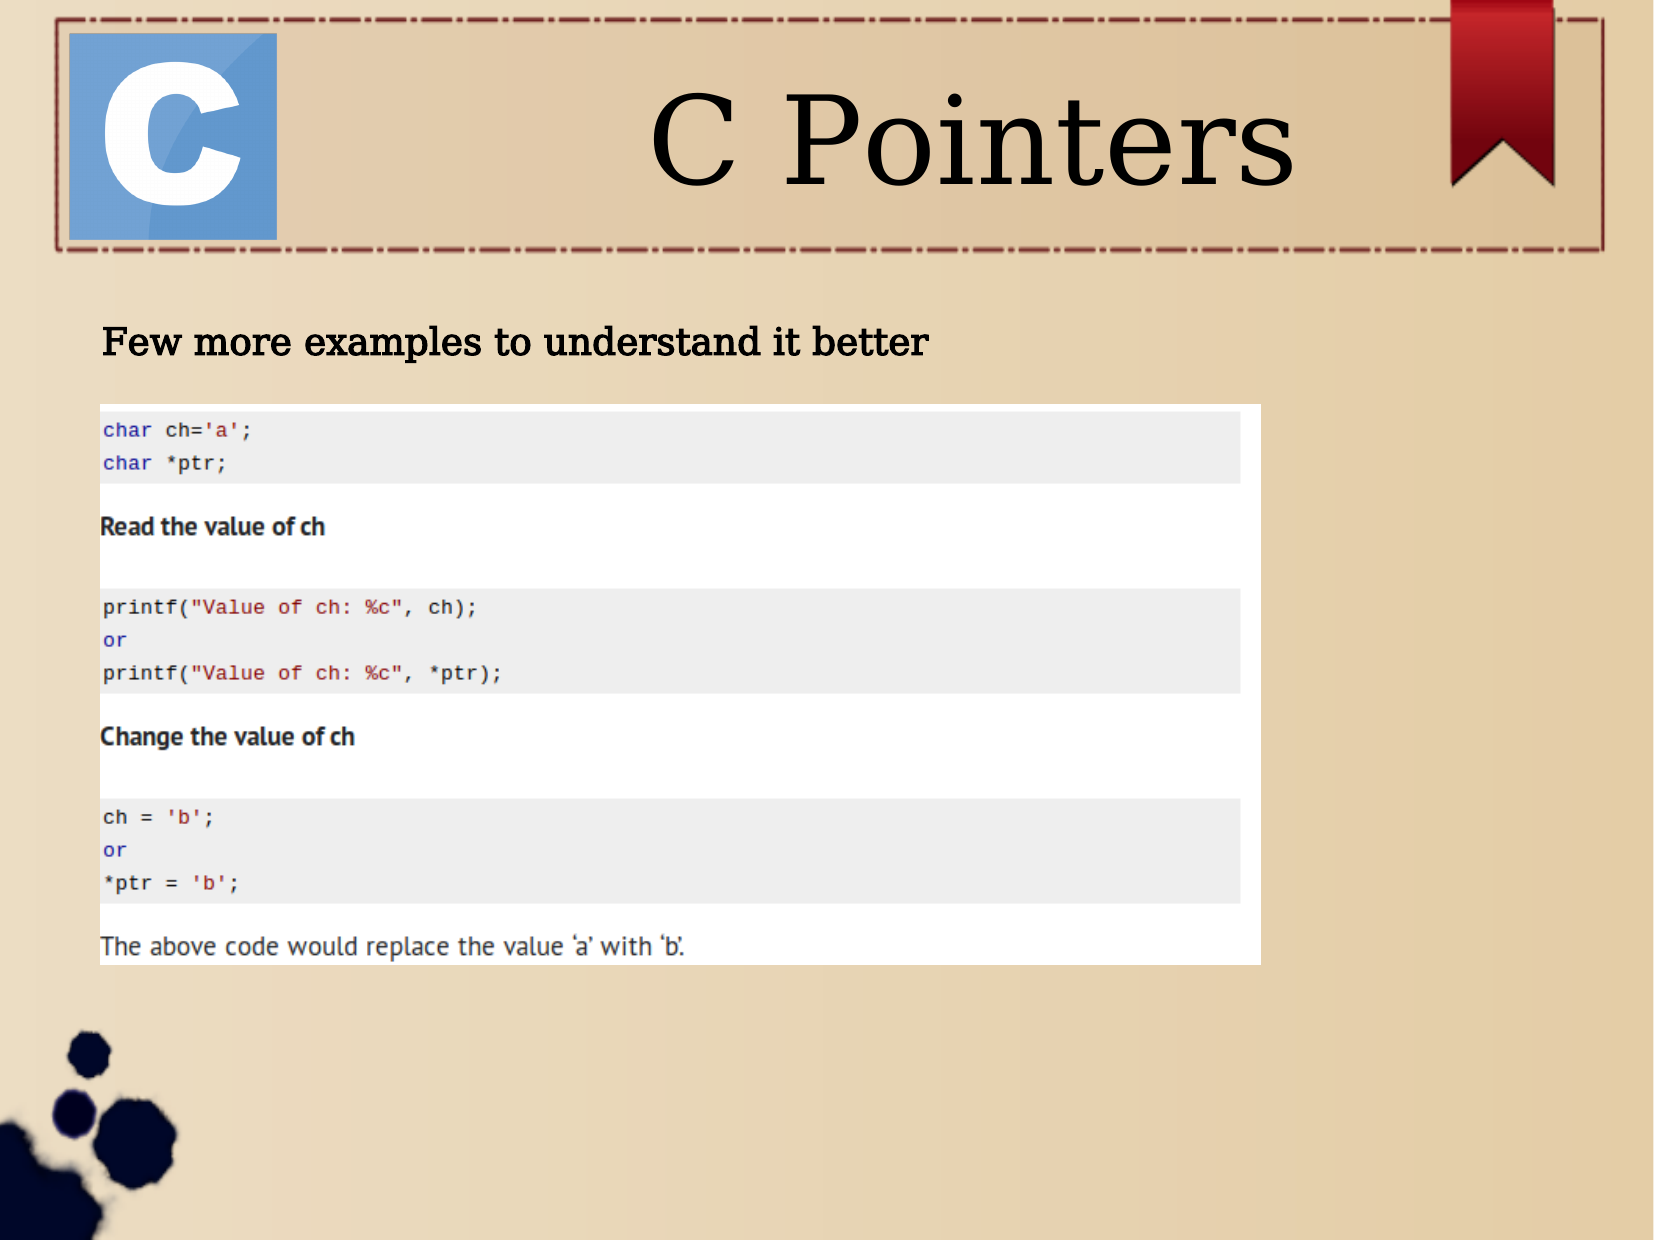

# C Pointers
 Few more examples to understand it better